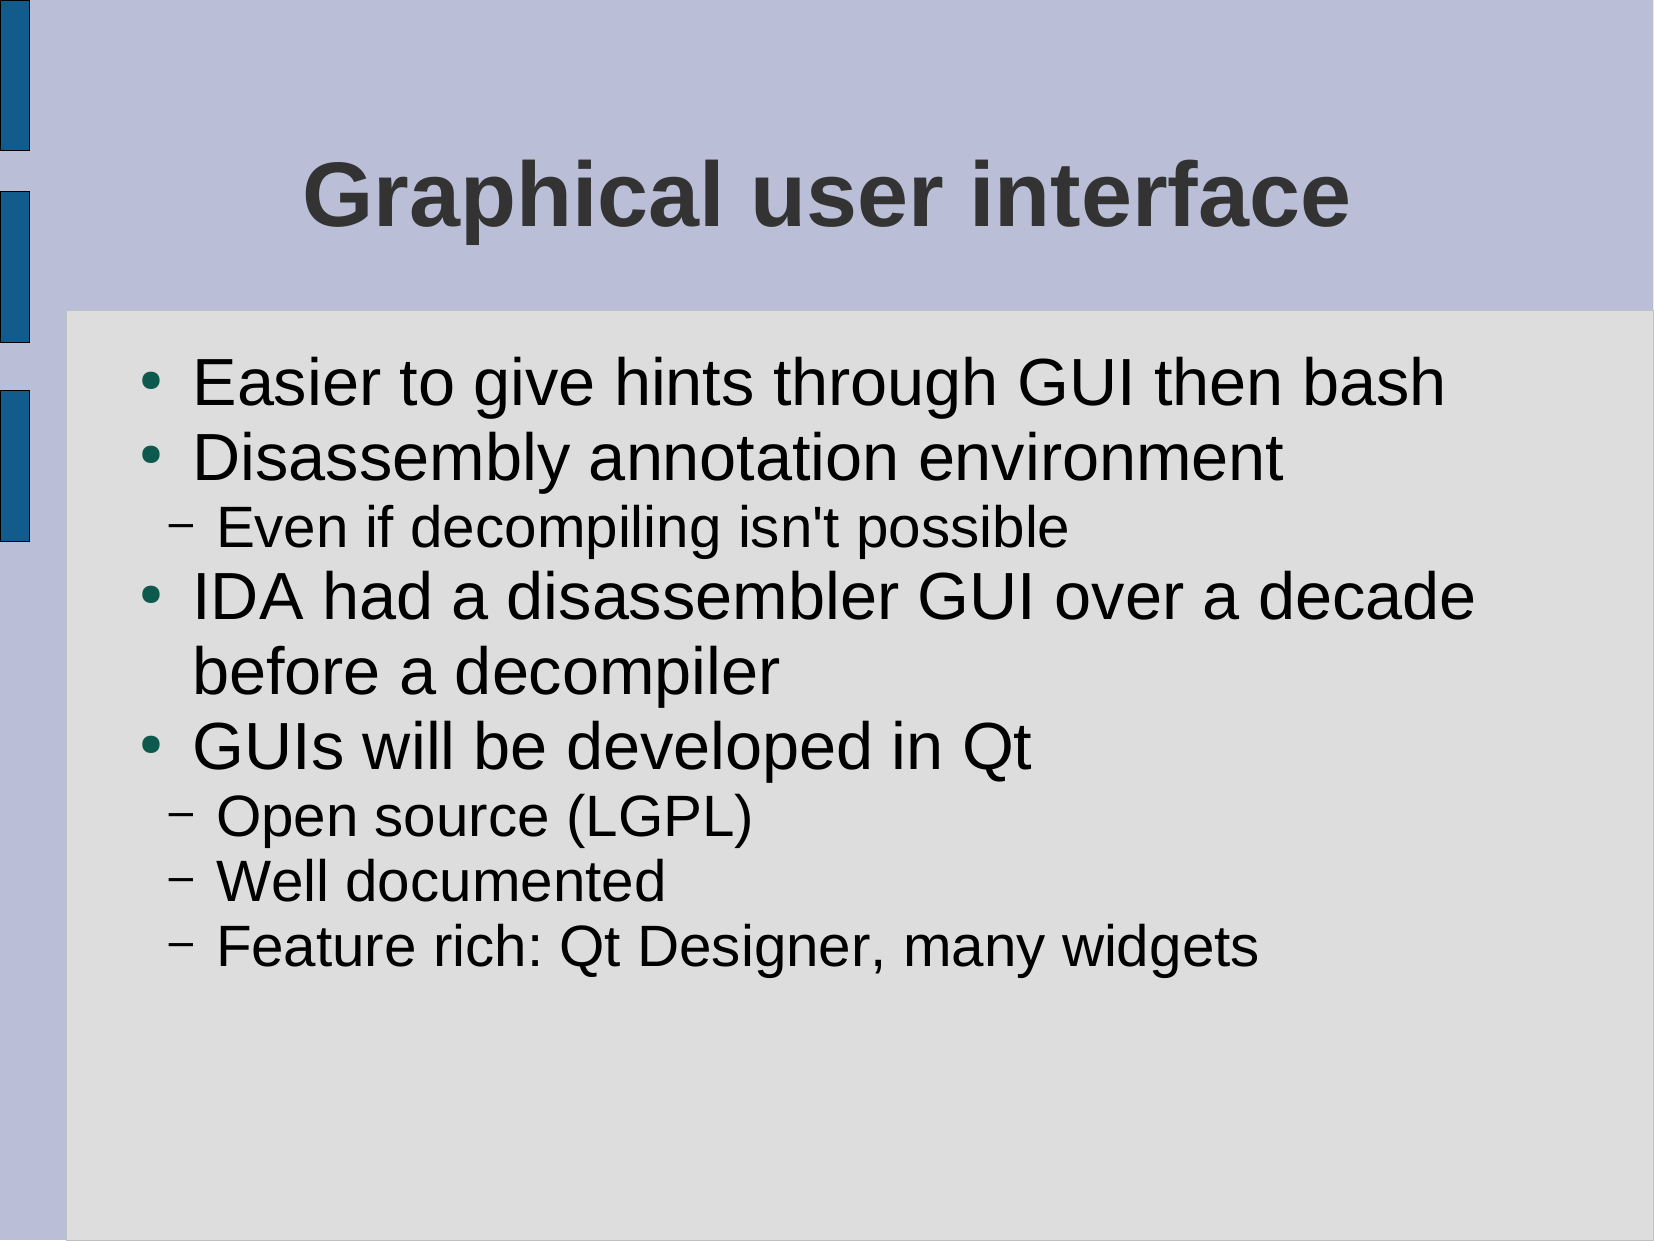

# Graphical user interface
Easier to give hints through GUI then bash
Disassembly annotation environment
Even if decompiling isn't possible
IDA had a disassembler GUI over a decade before a decompiler
GUIs will be developed in Qt
Open source (LGPL)
Well documented
Feature rich: Qt Designer, many widgets